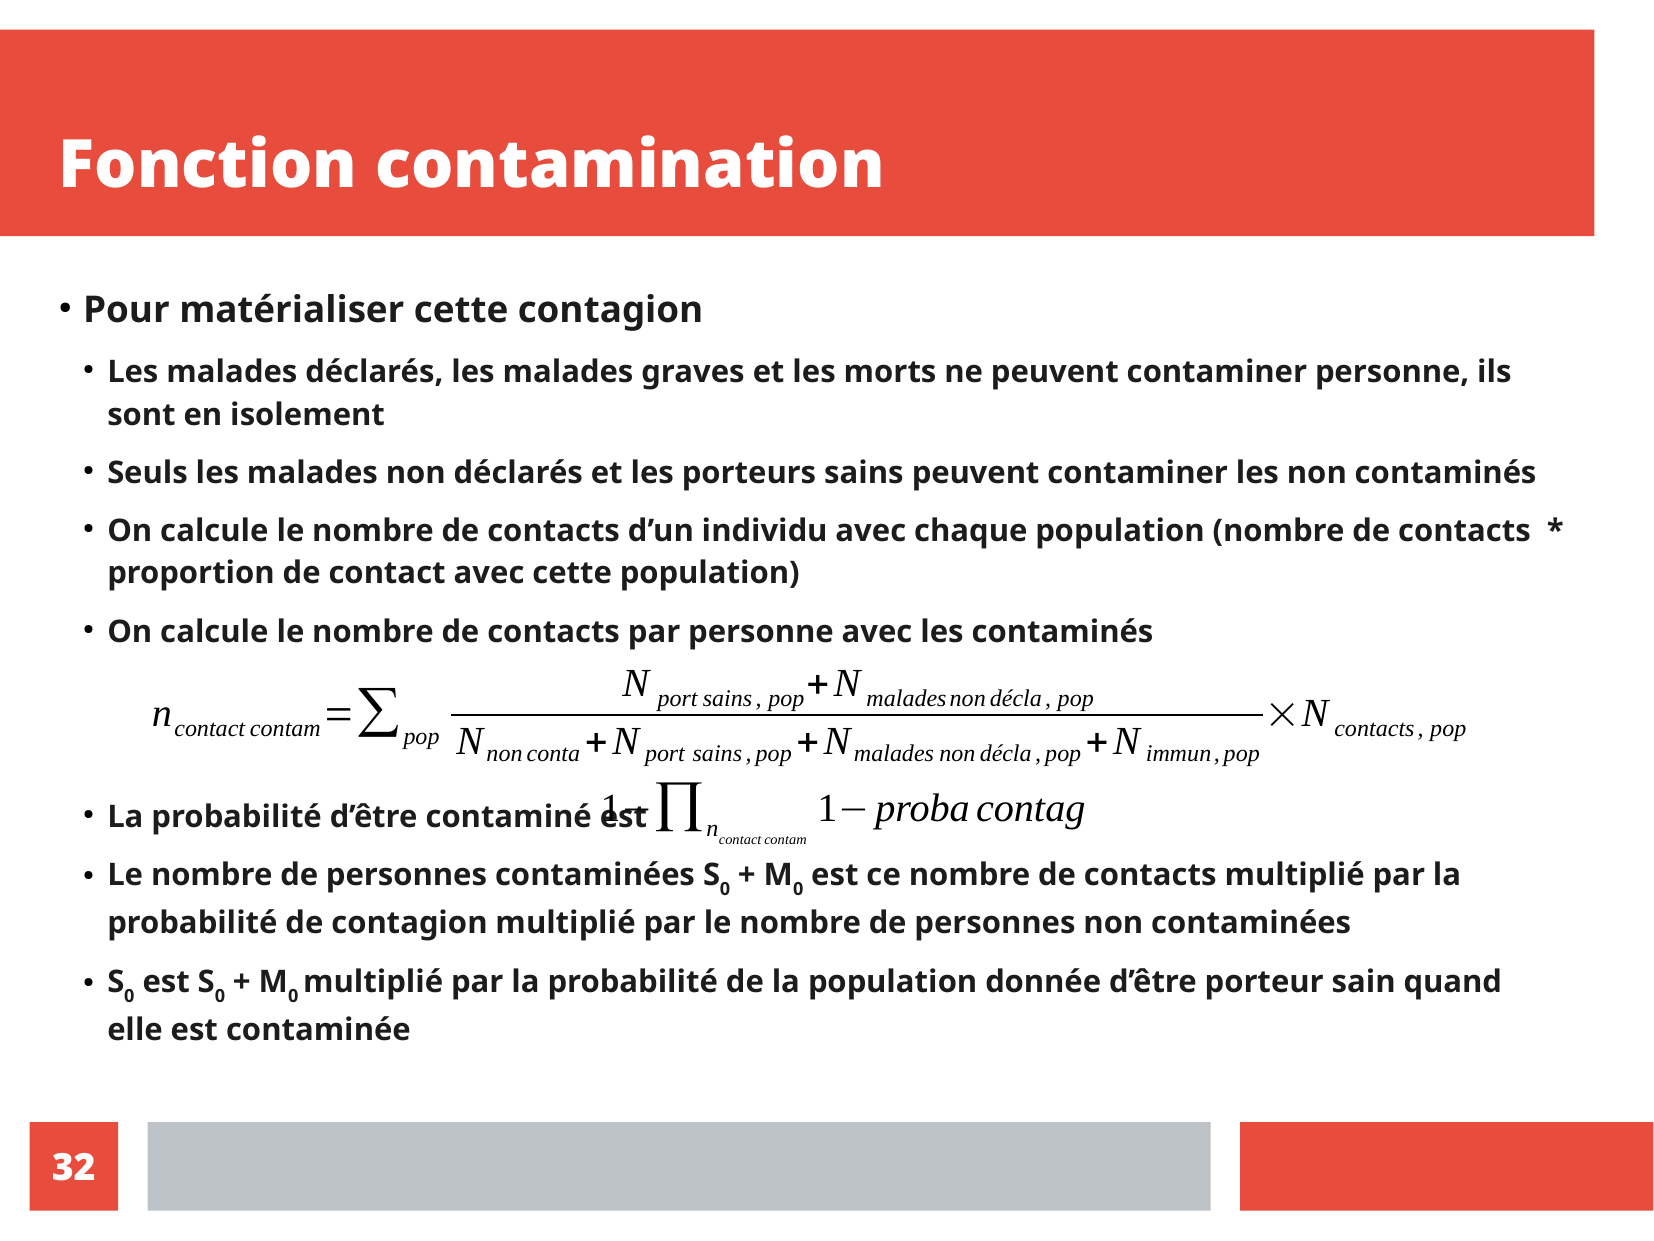

# Fonction contamination
Pour matérialiser cette contagion
Les malades déclarés, les malades graves et les morts ne peuvent contaminer personne, ils sont en isolement
Seuls les malades non déclarés et les porteurs sains peuvent contaminer les non contaminés
On calcule le nombre de contacts d’un individu avec chaque population (nombre de contacts * proportion de contact avec cette population)
On calcule le nombre de contacts par personne avec les contaminés
La probabilité d’être contaminé est
Le nombre de personnes contaminées S0 + M0 est ce nombre de contacts multiplié par la probabilité de contagion multiplié par le nombre de personnes non contaminées
S0 est S0 + M0 multiplié par la probabilité de la population donnée d’être porteur sain quand elle est contaminée
32